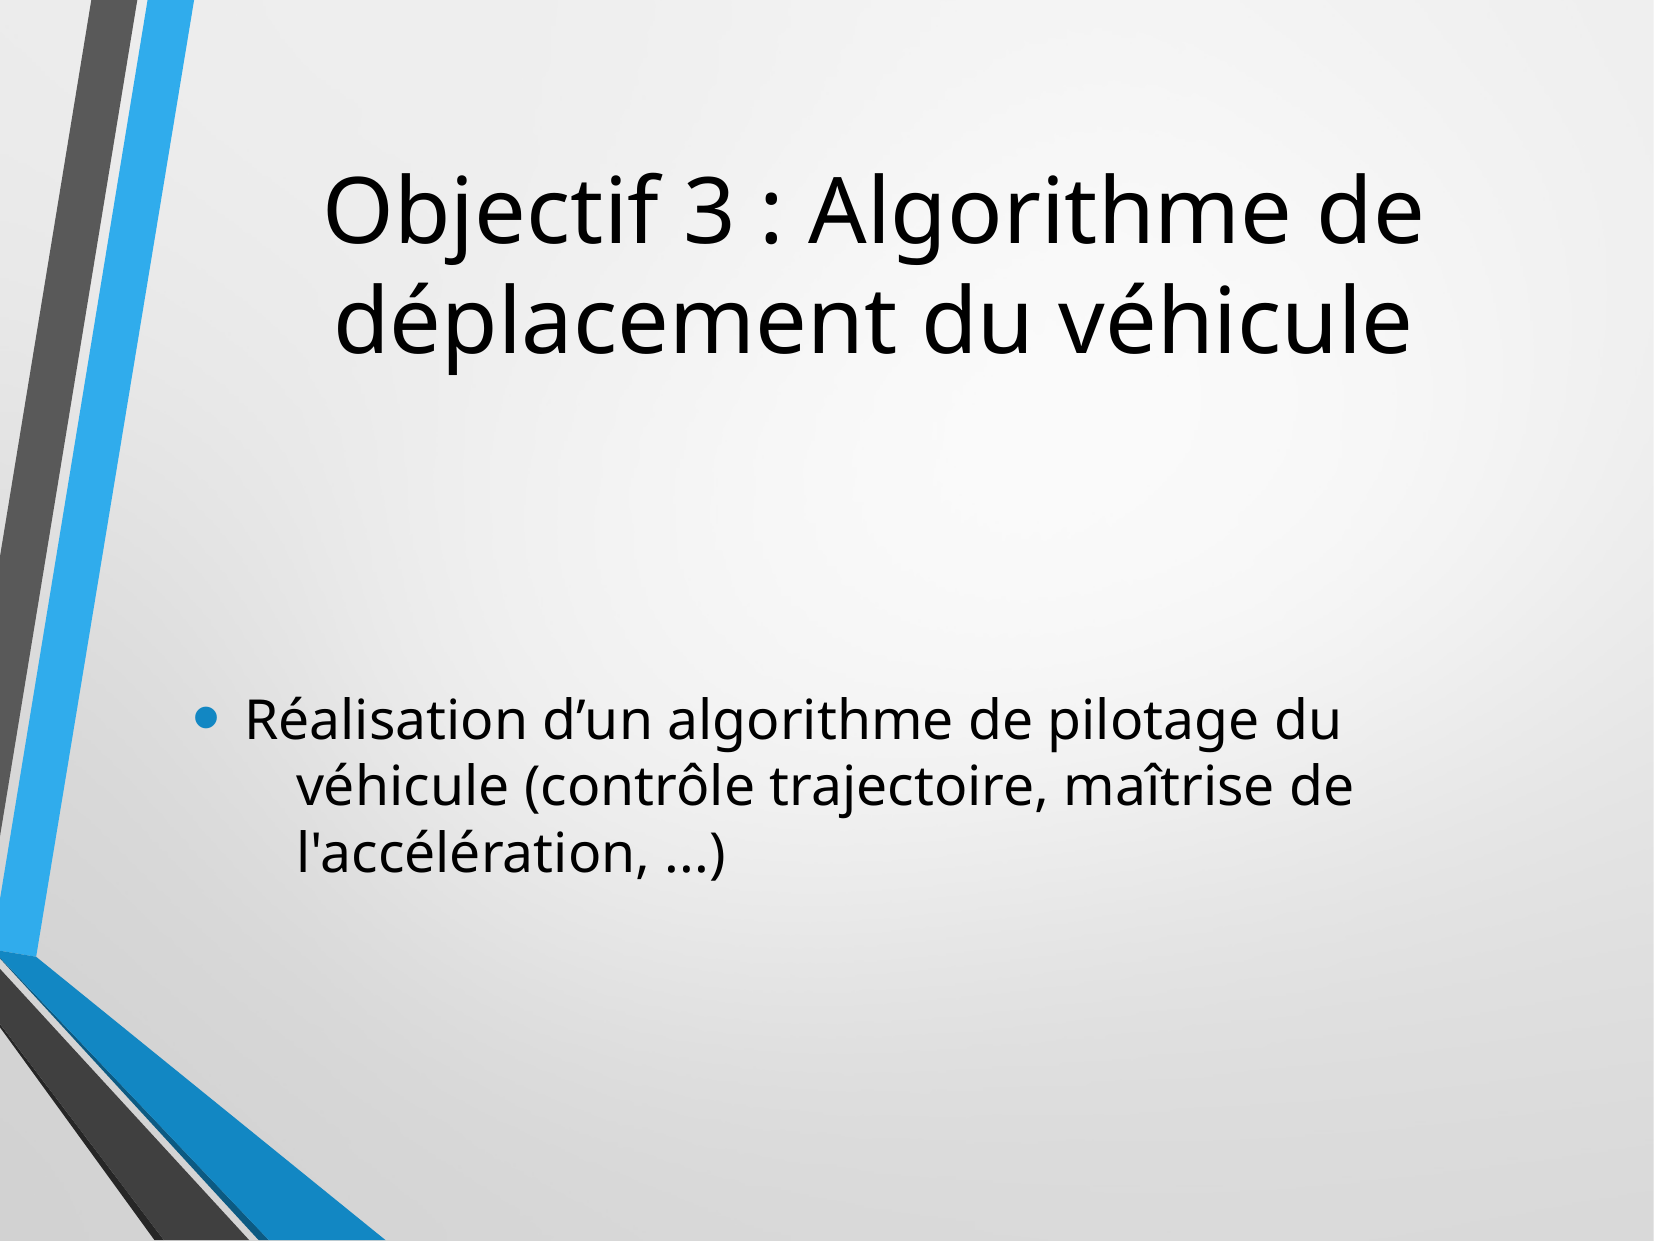

# Objectif 3 : Algorithme de déplacement du véhicule
Réalisation d’un algorithme de pilotage du véhicule (contrôle trajectoire, maîtrise de l'accélération, ...)